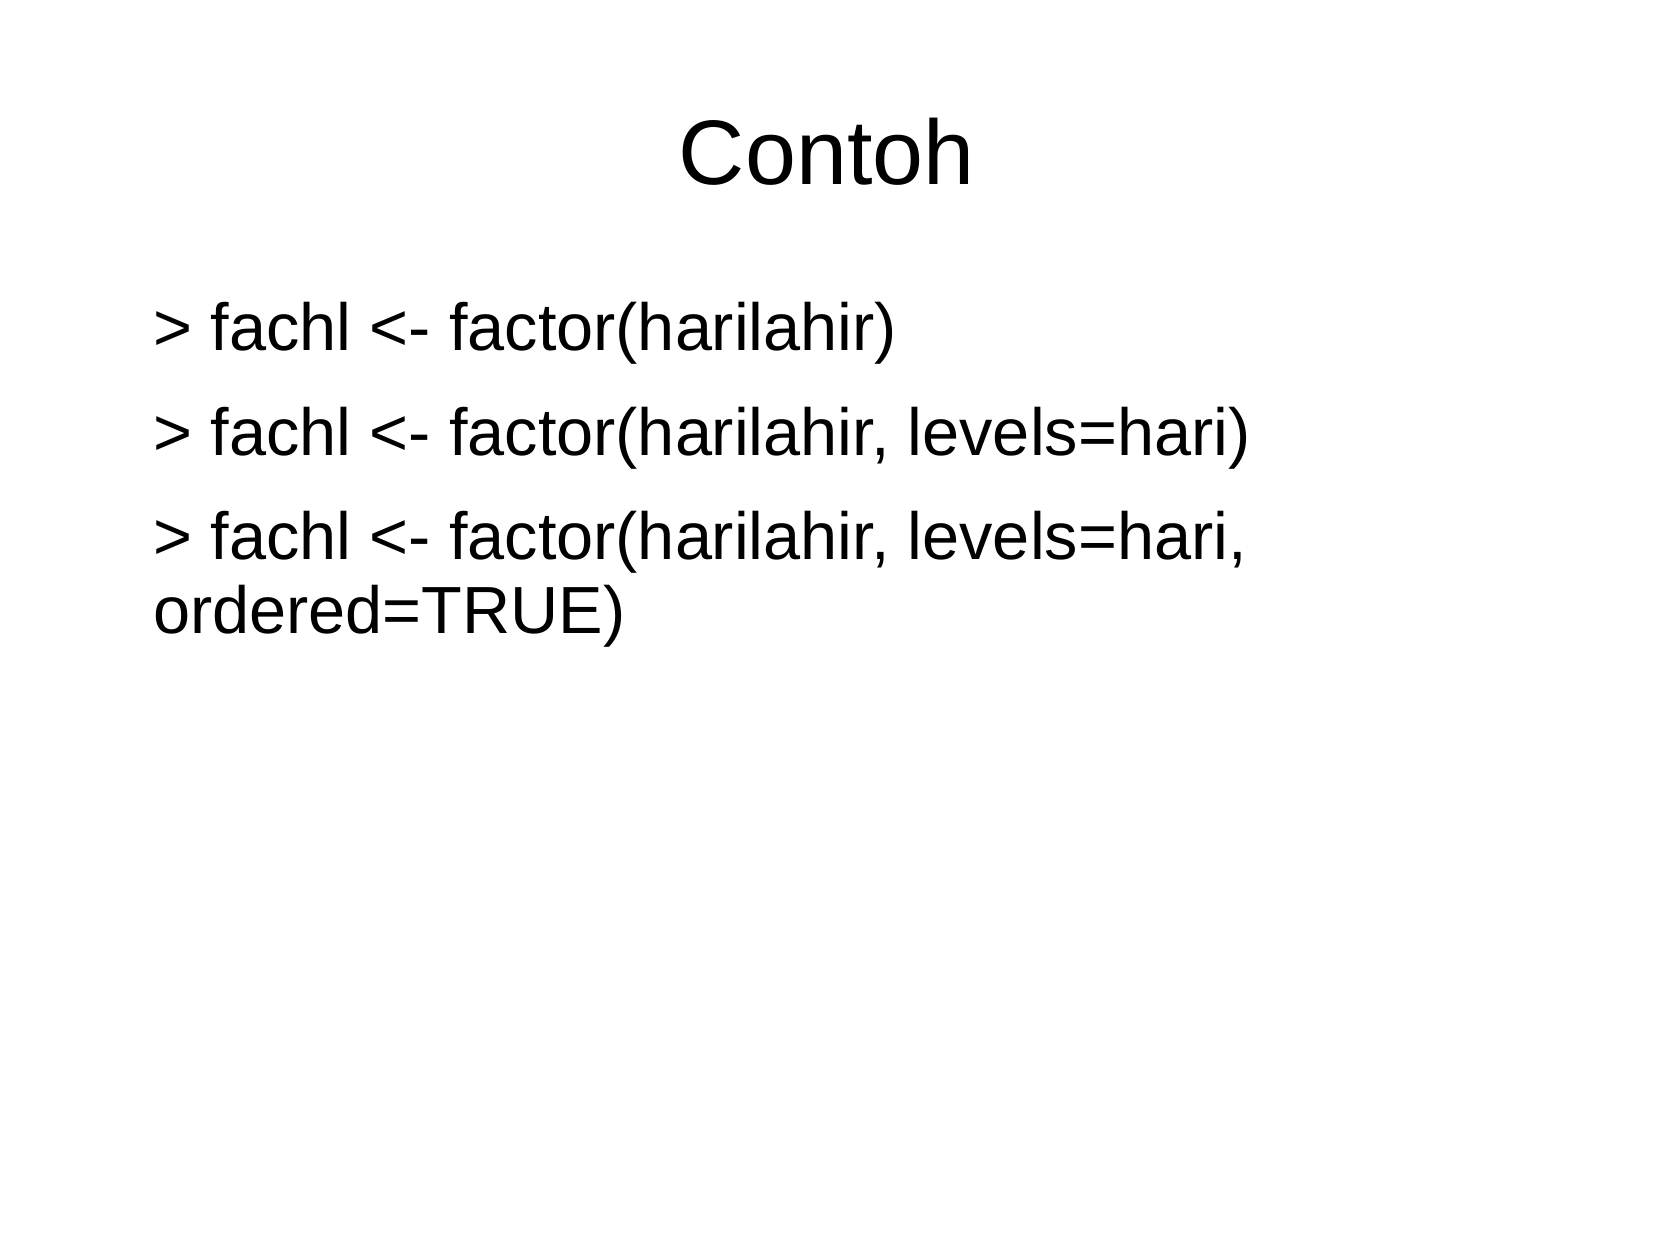

# Contoh
> fachl <- factor(harilahir)
> fachl <- factor(harilahir, levels=hari)
> fachl <- factor(harilahir, levels=hari, ordered=TRUE)